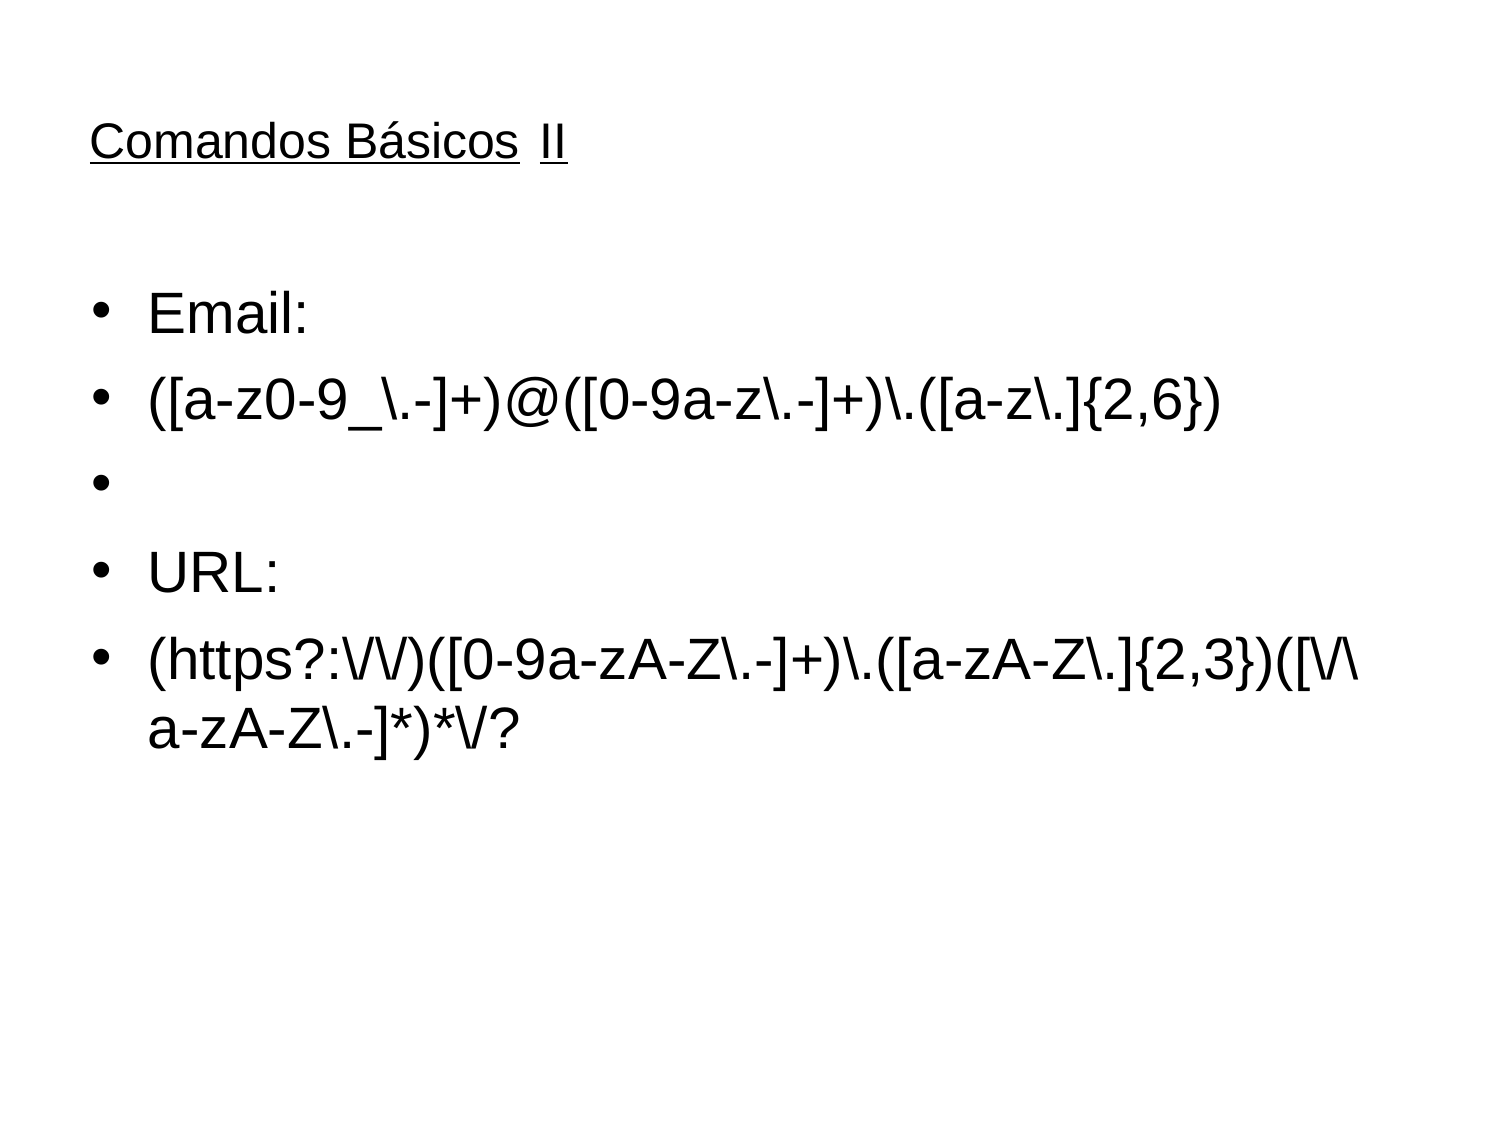

# Comandos Básicos	II
Email:
([a-z0-9_\.-]+)@([0-9a-z\.-]+)\.([a-z\.]{2,6})
URL:
(https?:\/\/)([0-9a-zA-Z\.-]+)\.([a-zA-Z\.]{2,3})([\/\a-zA-Z\.-]*)*\/?